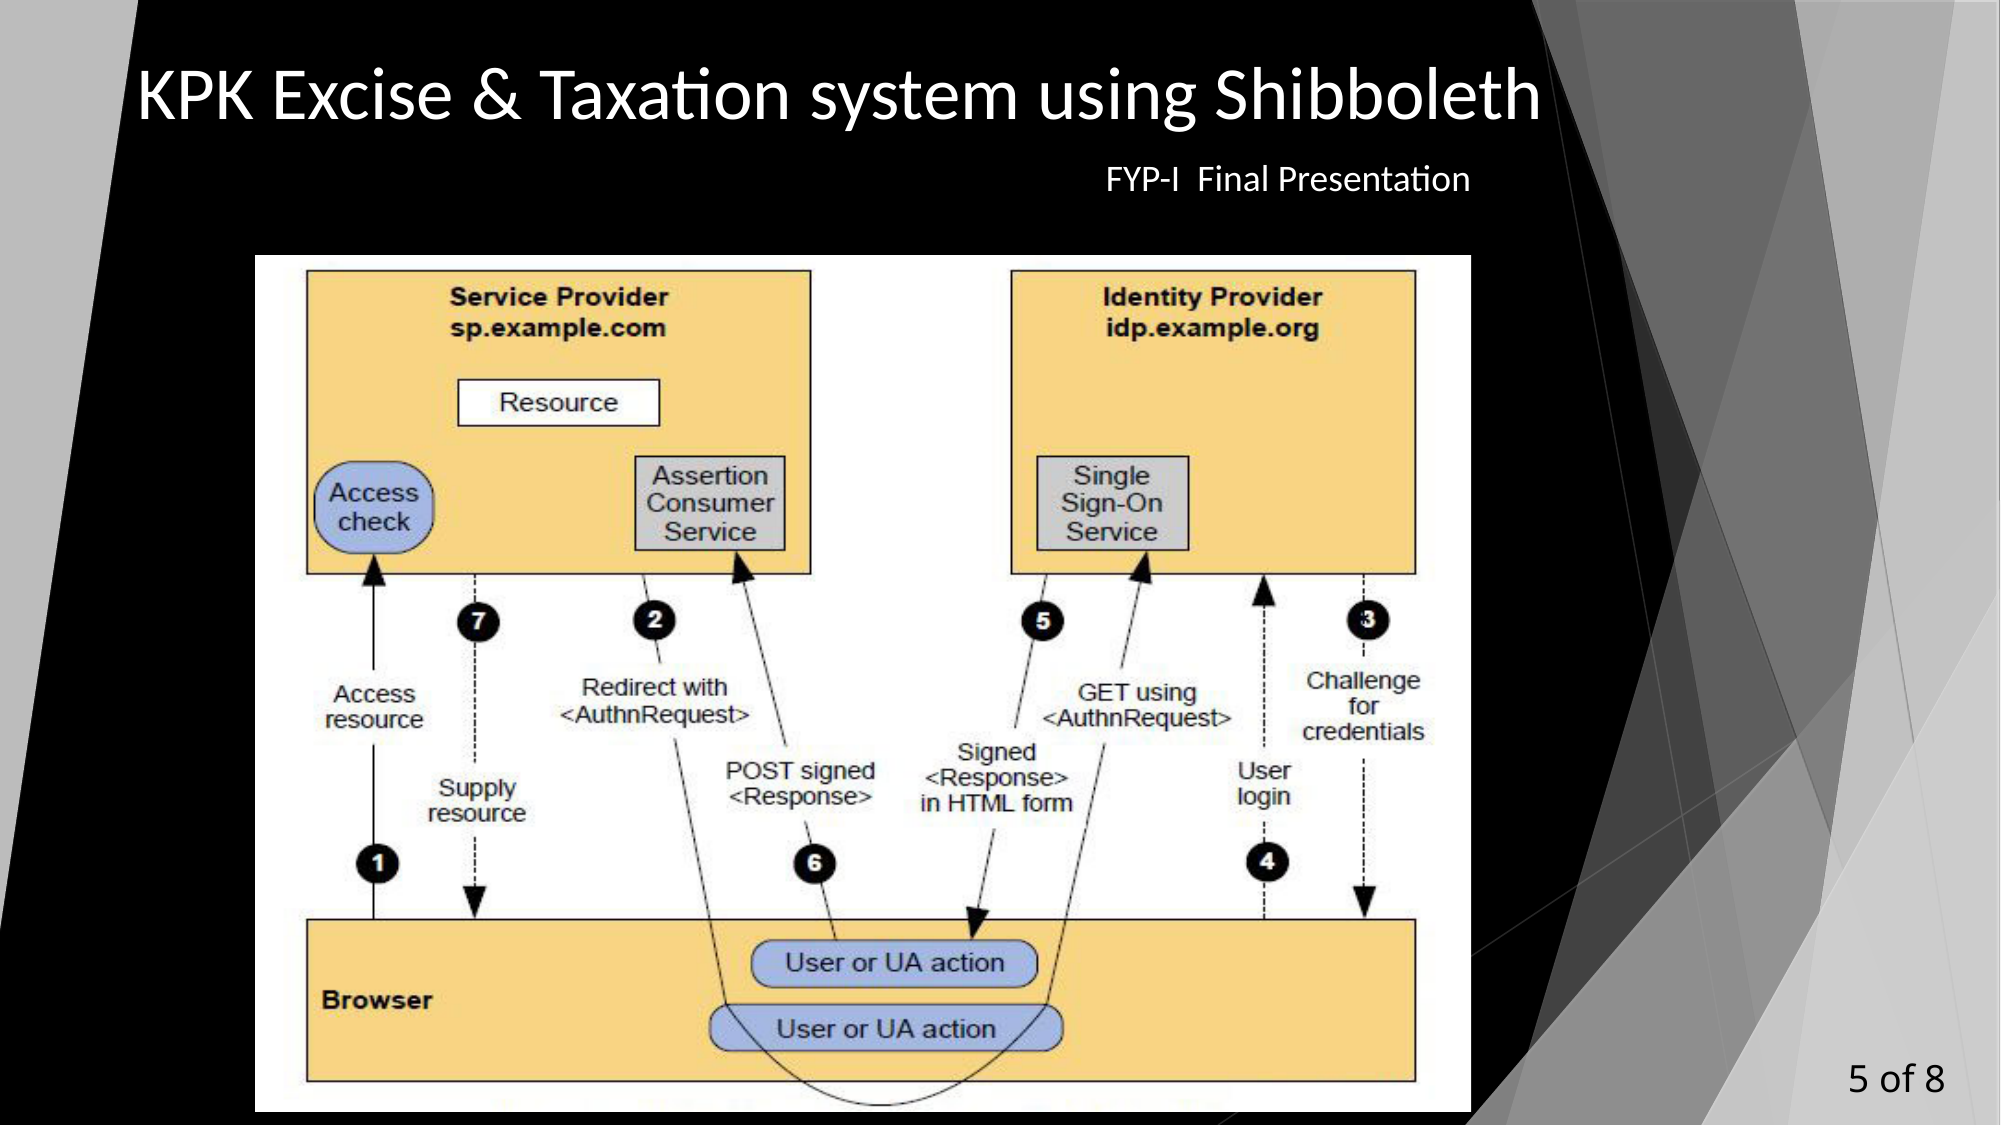

KPK Excise & Taxation system using Shibboleth
FYP-I Final Presentation
 5 of 8